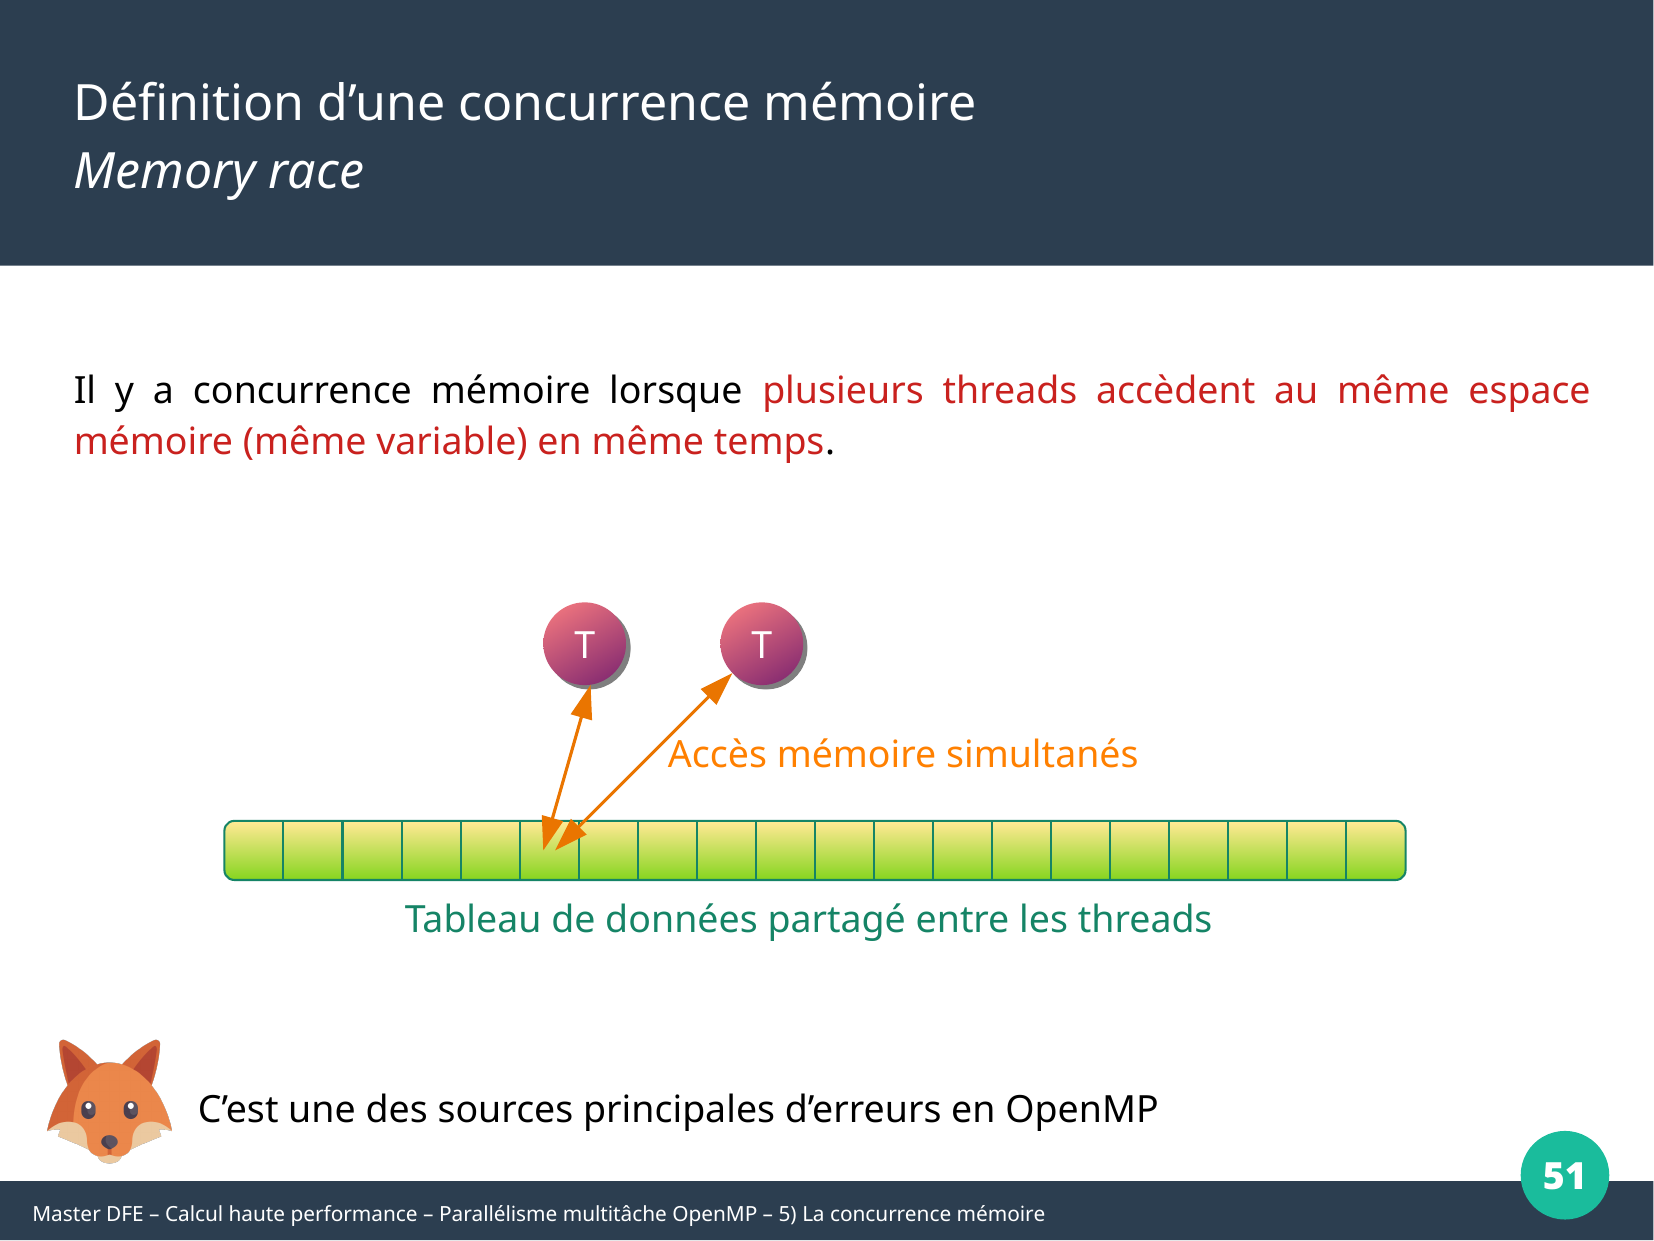

Définition d’une concurrence mémoire
Memory race
Il y a concurrence mémoire lorsque plusieurs threads accèdent au même espace mémoire (même variable) en même temps.
T
T
Accès mémoire simultanés
Tableau de données partagé entre les threads
C’est une des sources principales d’erreurs en OpenMP
51
Master DFE – Calcul haute performance – Parallélisme multitâche OpenMP – 5) La concurrence mémoire